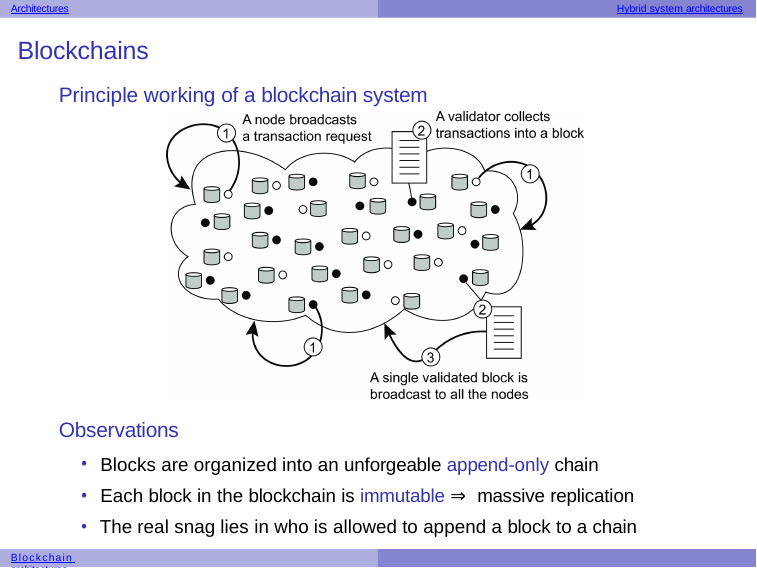

Architectures
Hybrid system architectures
Blockchains
Principle working of a blockchain system
Observations
Blocks are organized into an unforgeable append-only chain
Each block in the blockchain is immutable ⇒ massive replication
The real snag lies in who is allowed to append a block to a chain
Blockchain architectures